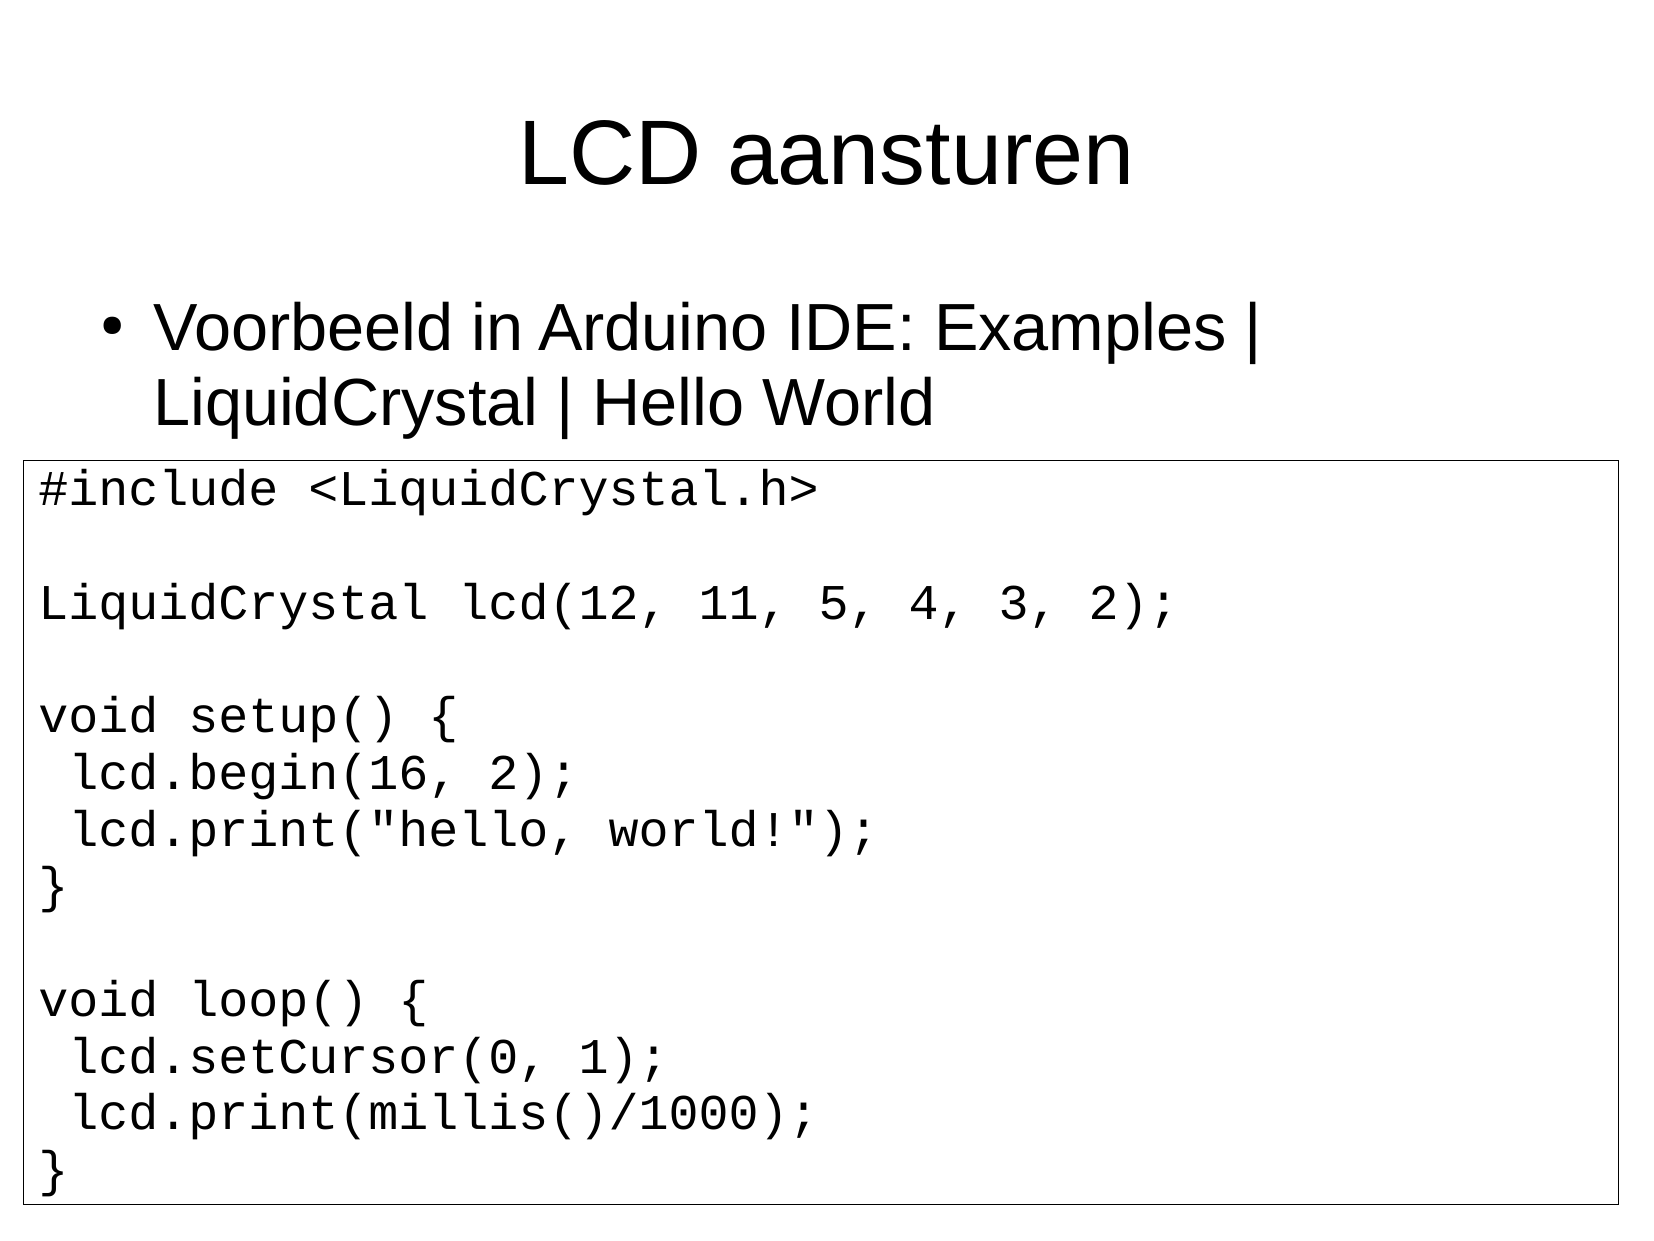

# LCD aansturen
Voorbeeld in Arduino IDE: Examples | LiquidCrystal | Hello World
#include <LiquidCrystal.h>
LiquidCrystal lcd(12, 11, 5, 4, 3, 2);
void setup() {
 lcd.begin(16, 2);
 lcd.print("hello, world!");
}
void loop() {
 lcd.setCursor(0, 1);
 lcd.print(millis()/1000);
}